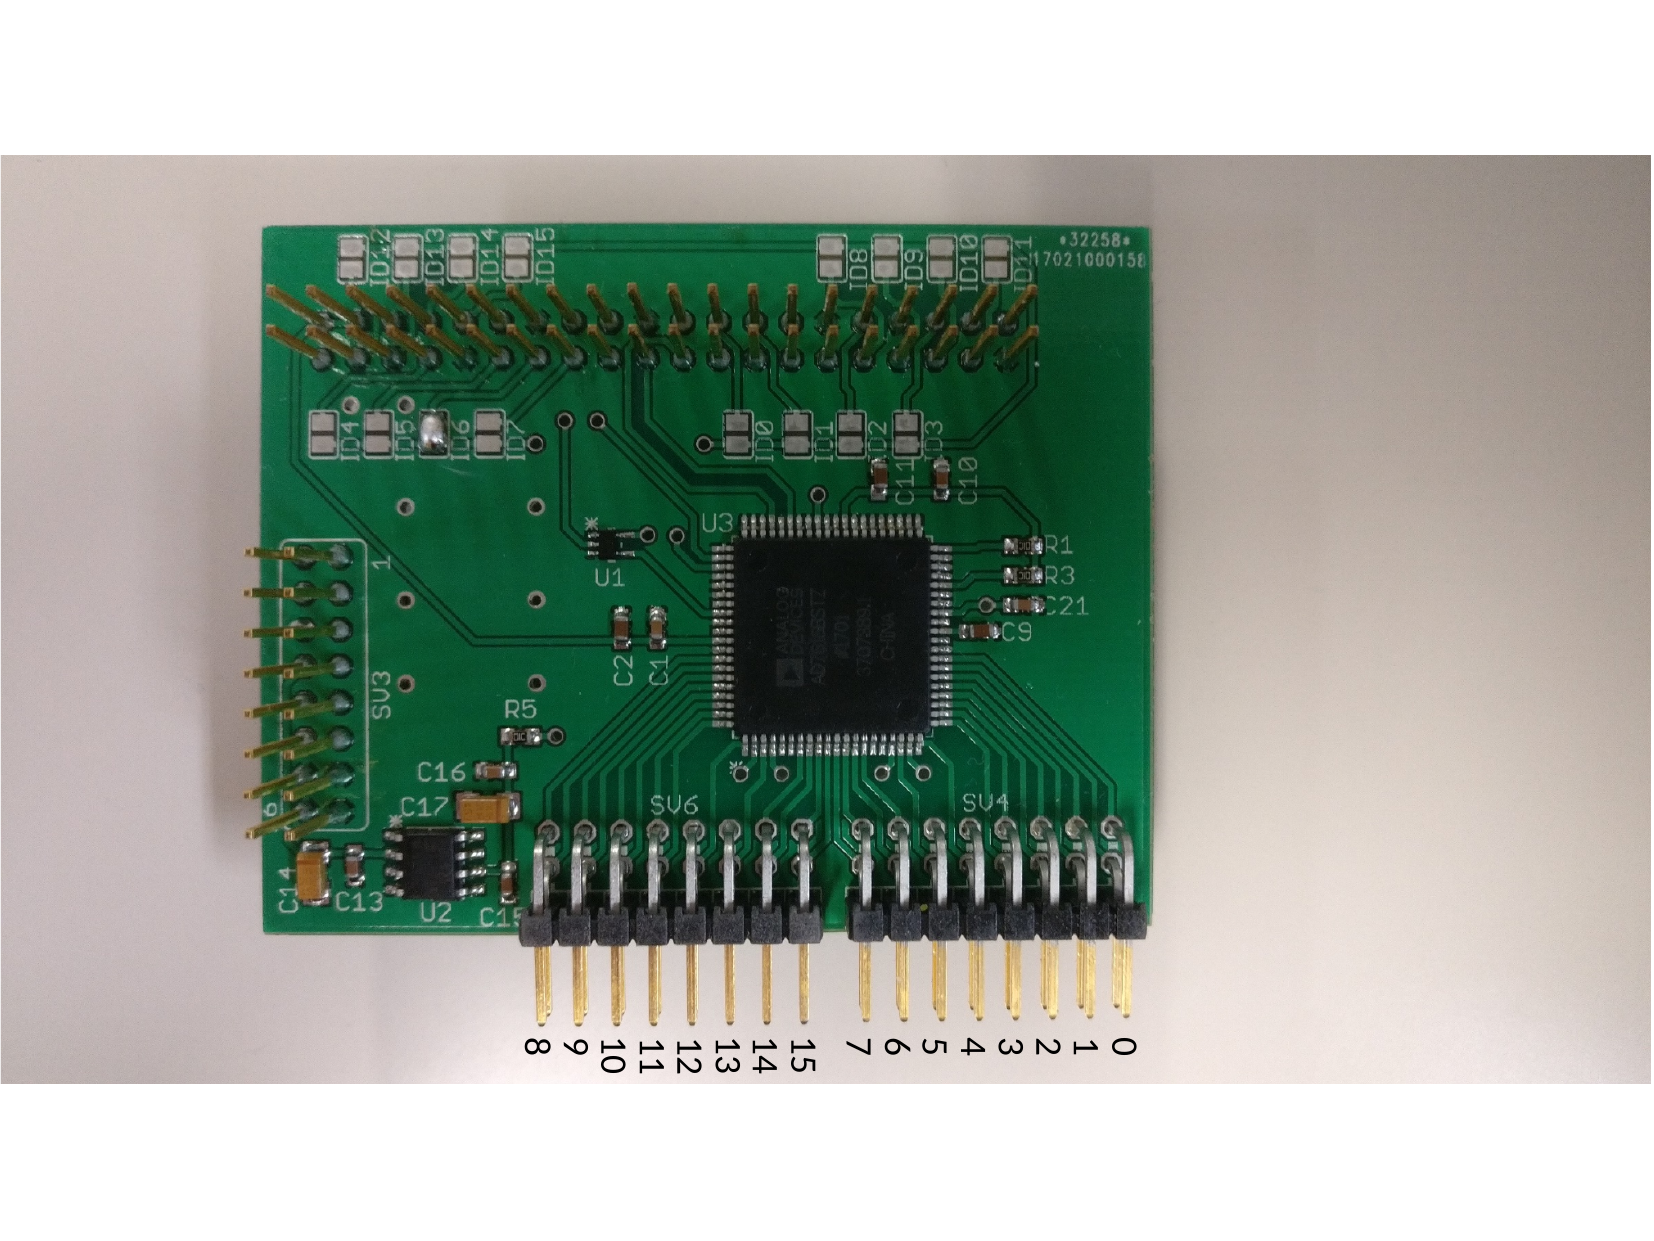

8
9
7
6
5
4
3
2
1
0
13
14
15
10
11
12